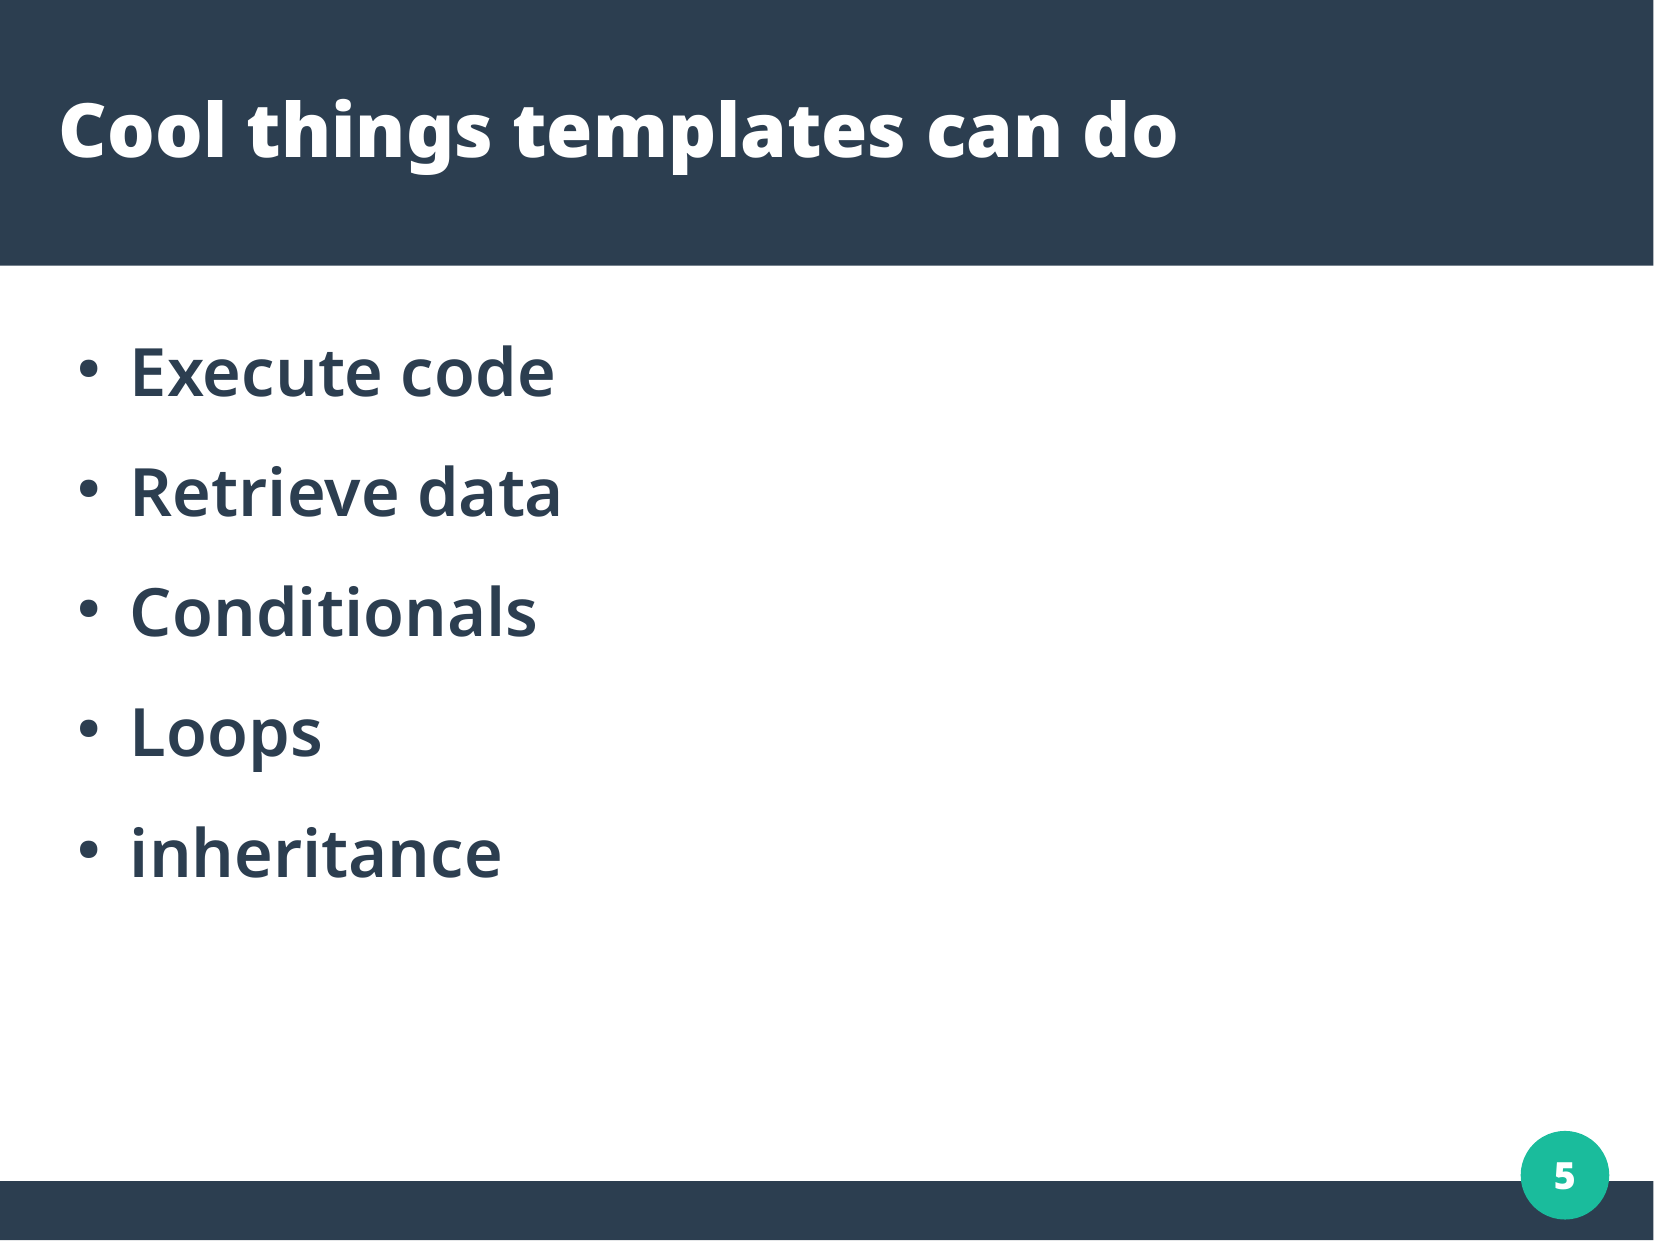

# Cool things templates can do
Execute code
Retrieve data
Conditionals
Loops
inheritance
5